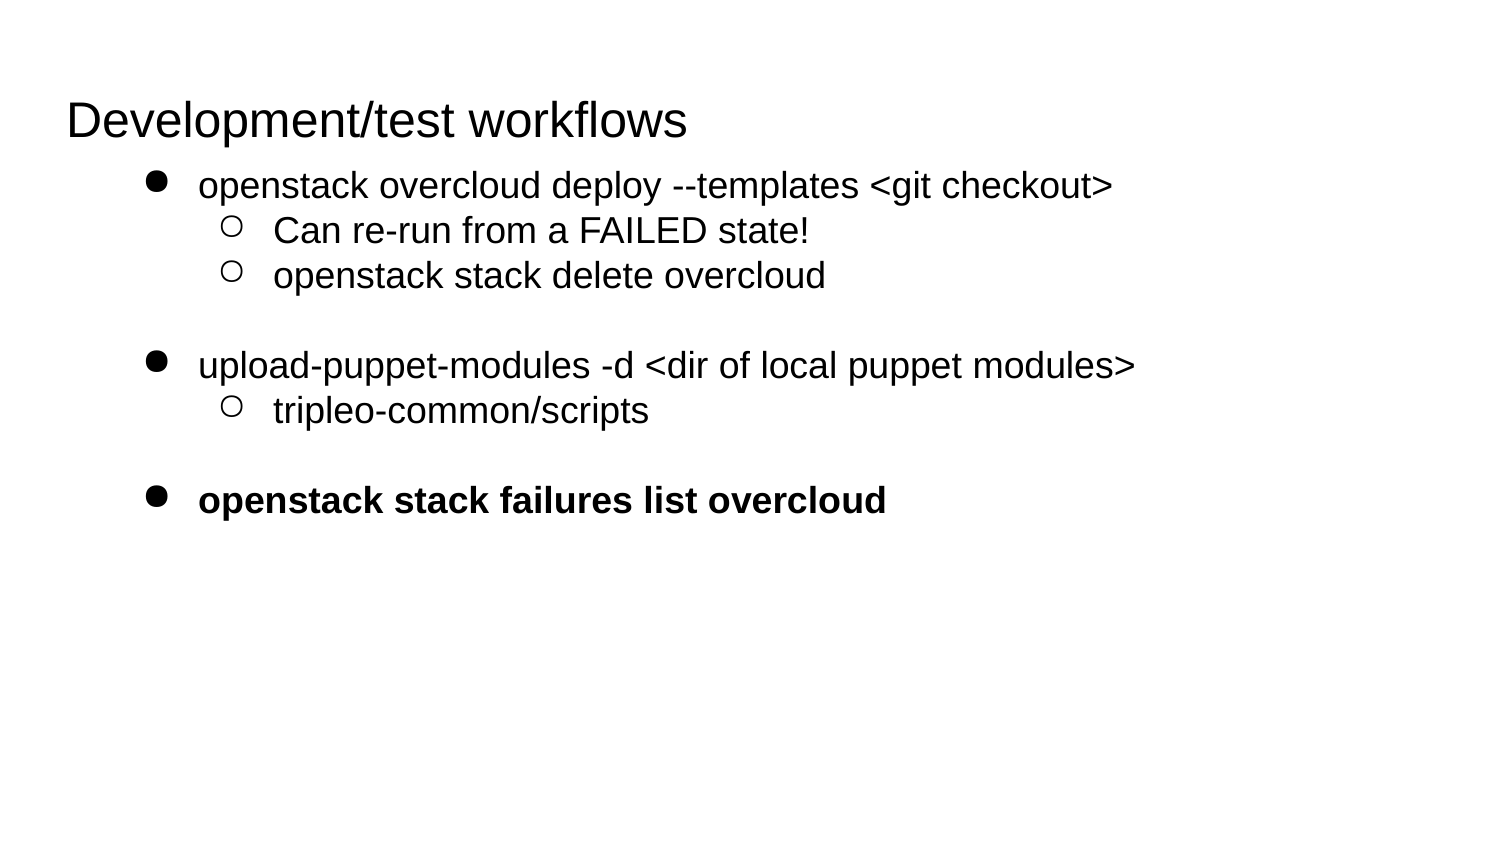

Development/test workflows
openstack overcloud deploy --templates <git checkout>
Can re-run from a FAILED state!
openstack stack delete overcloud
upload-puppet-modules -d <dir of local puppet modules>
tripleo-common/scripts
openstack stack failures list overcloud
#